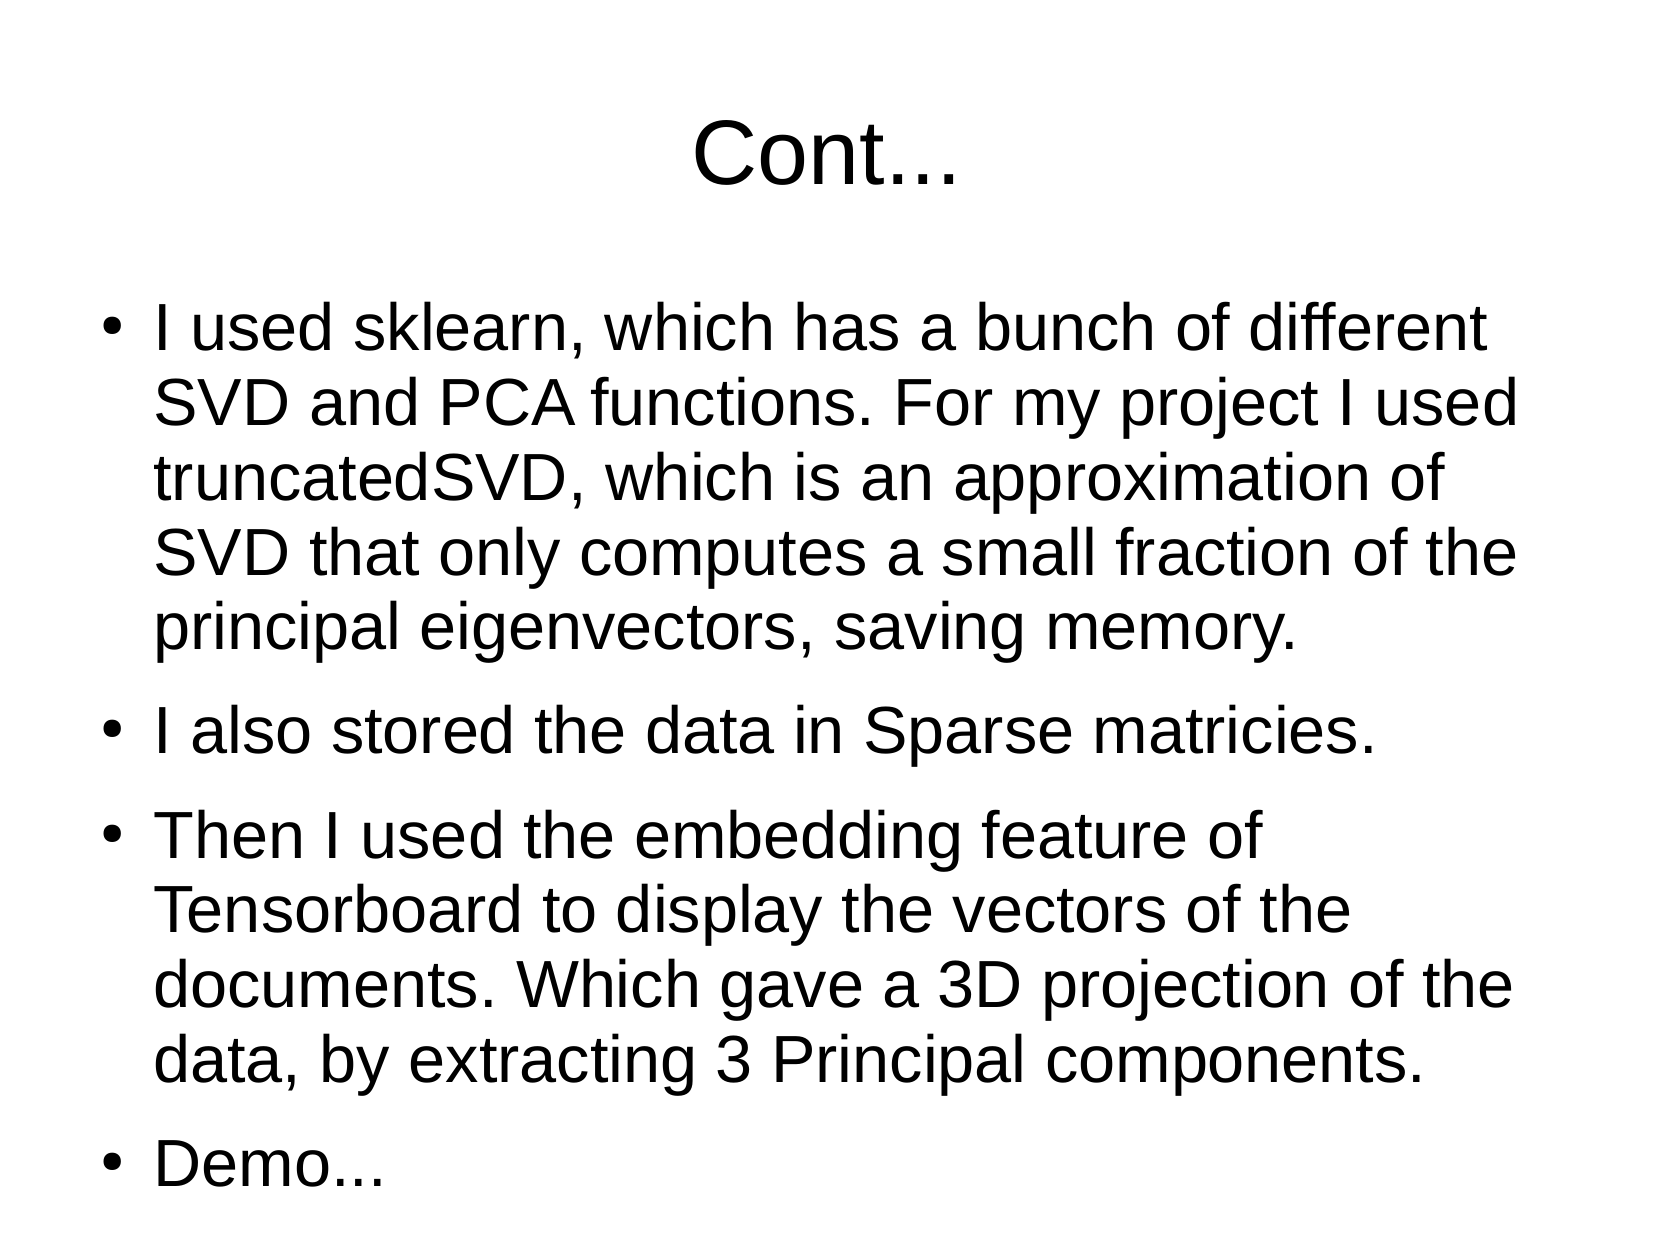

# Cont...
I used sklearn, which has a bunch of different SVD and PCA functions. For my project I used truncatedSVD, which is an approximation of SVD that only computes a small fraction of the principal eigenvectors, saving memory.
I also stored the data in Sparse matricies.
Then I used the embedding feature of Tensorboard to display the vectors of the documents. Which gave a 3D projection of the data, by extracting 3 Principal components.
Demo...